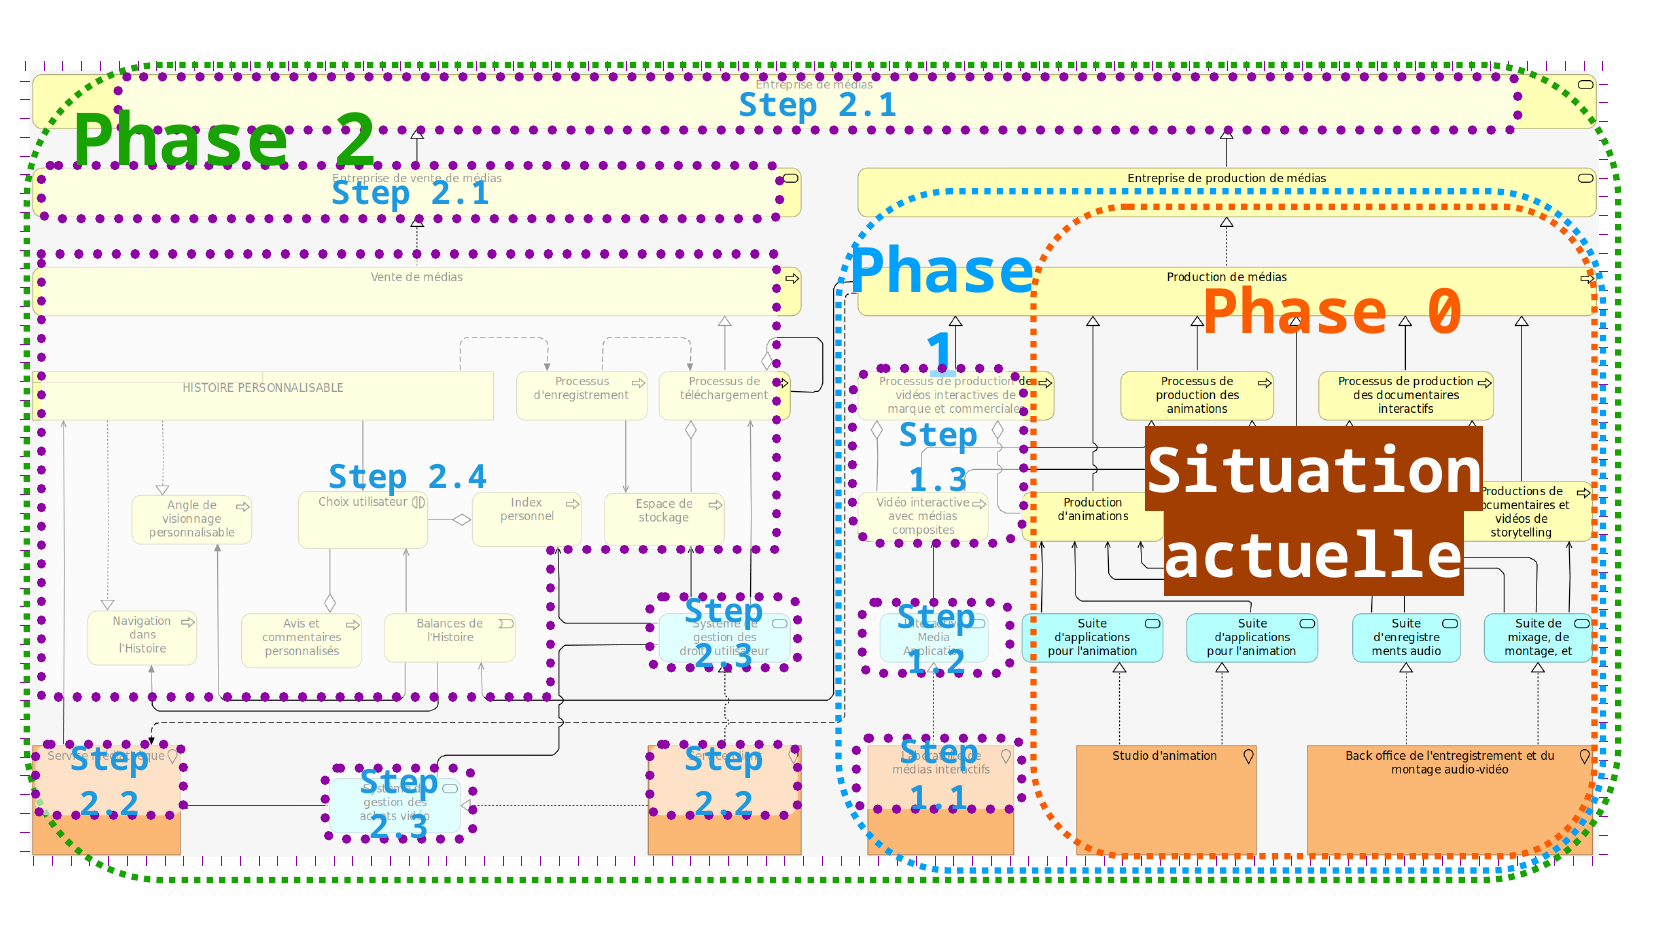

Step 2.1
Phase 2
Step 2.1
Phase
1
Step 2.4
 Phase 0
Step 1.3
Situation
actuelle
Step 2.3
Step 1.2
Step 1.1
Step 2.2
Step 2.2
Step 2.3